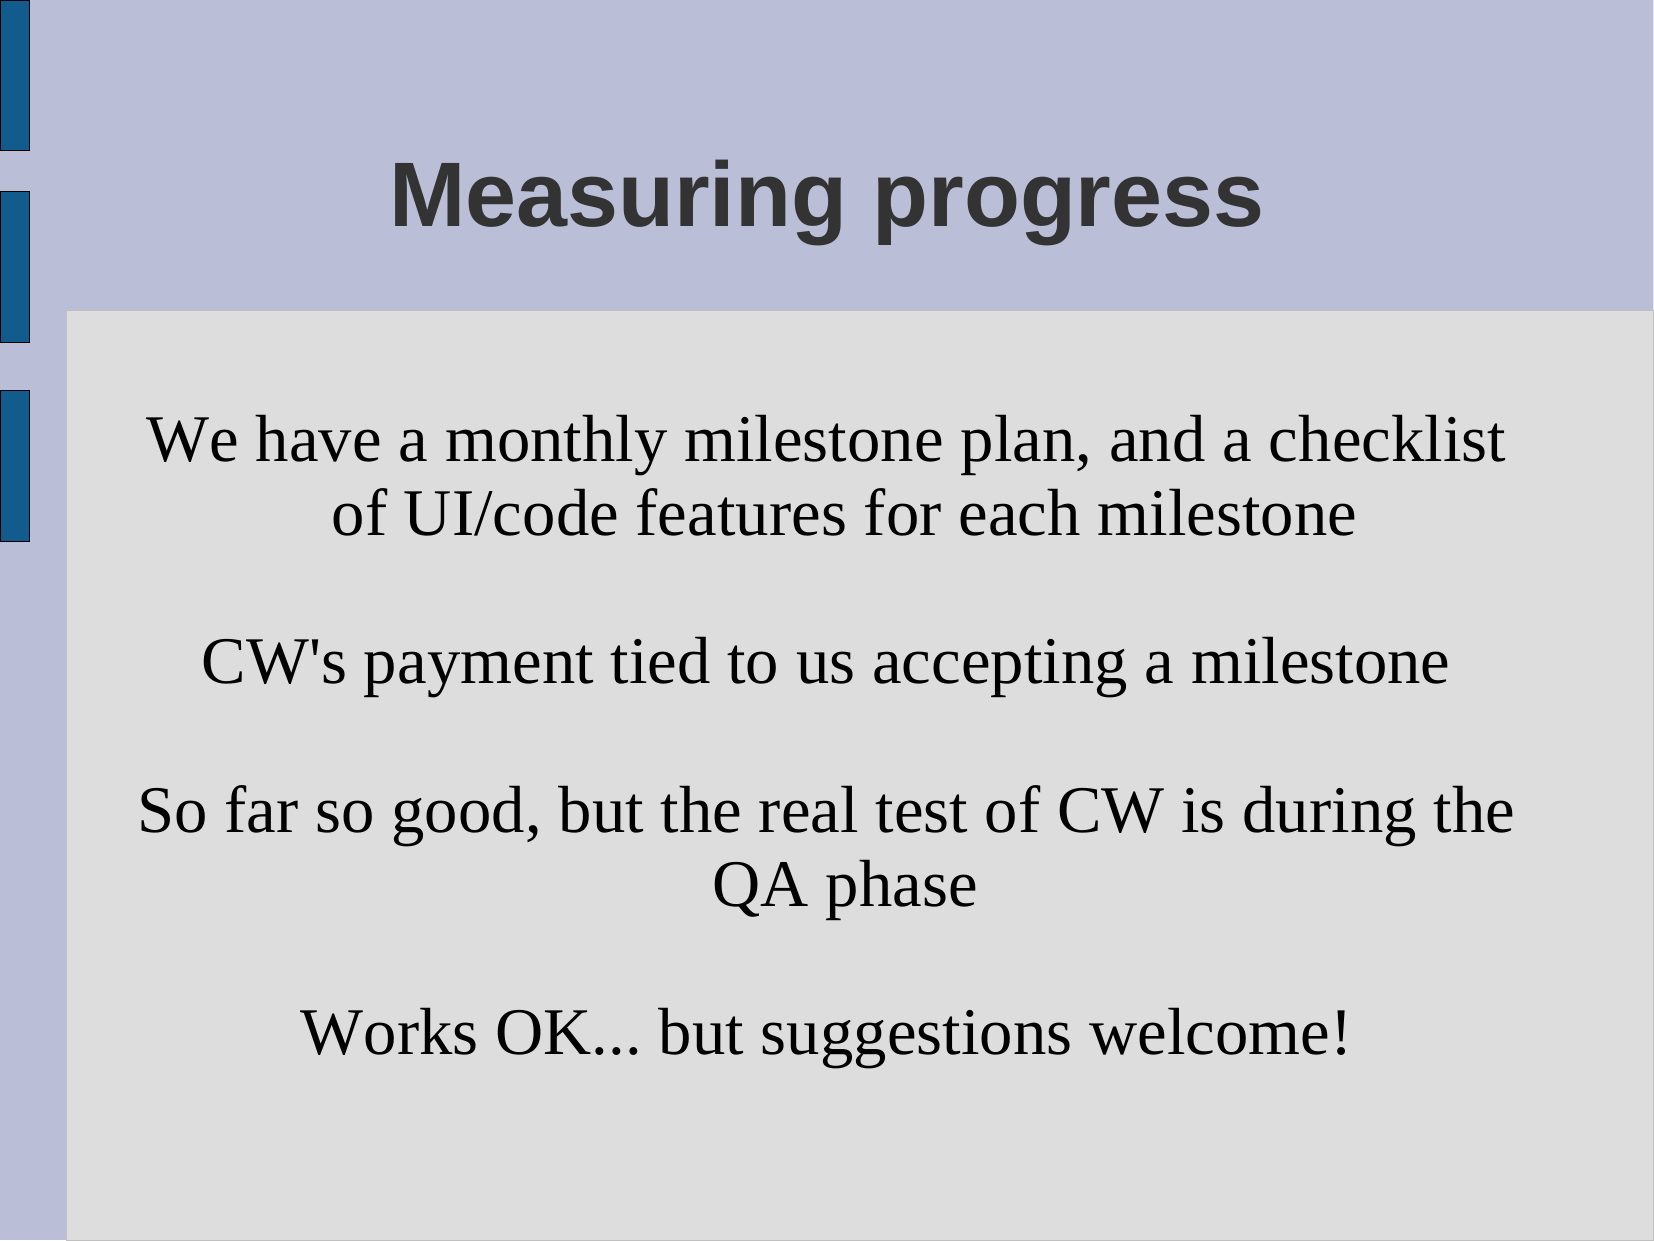

# Measuring progress
We have a monthly milestone plan, and a checklist of UI/code features for each milestone
CW's payment tied to us accepting a milestone
So far so good, but the real test of CW is during the QA phase
Works OK... but suggestions welcome!